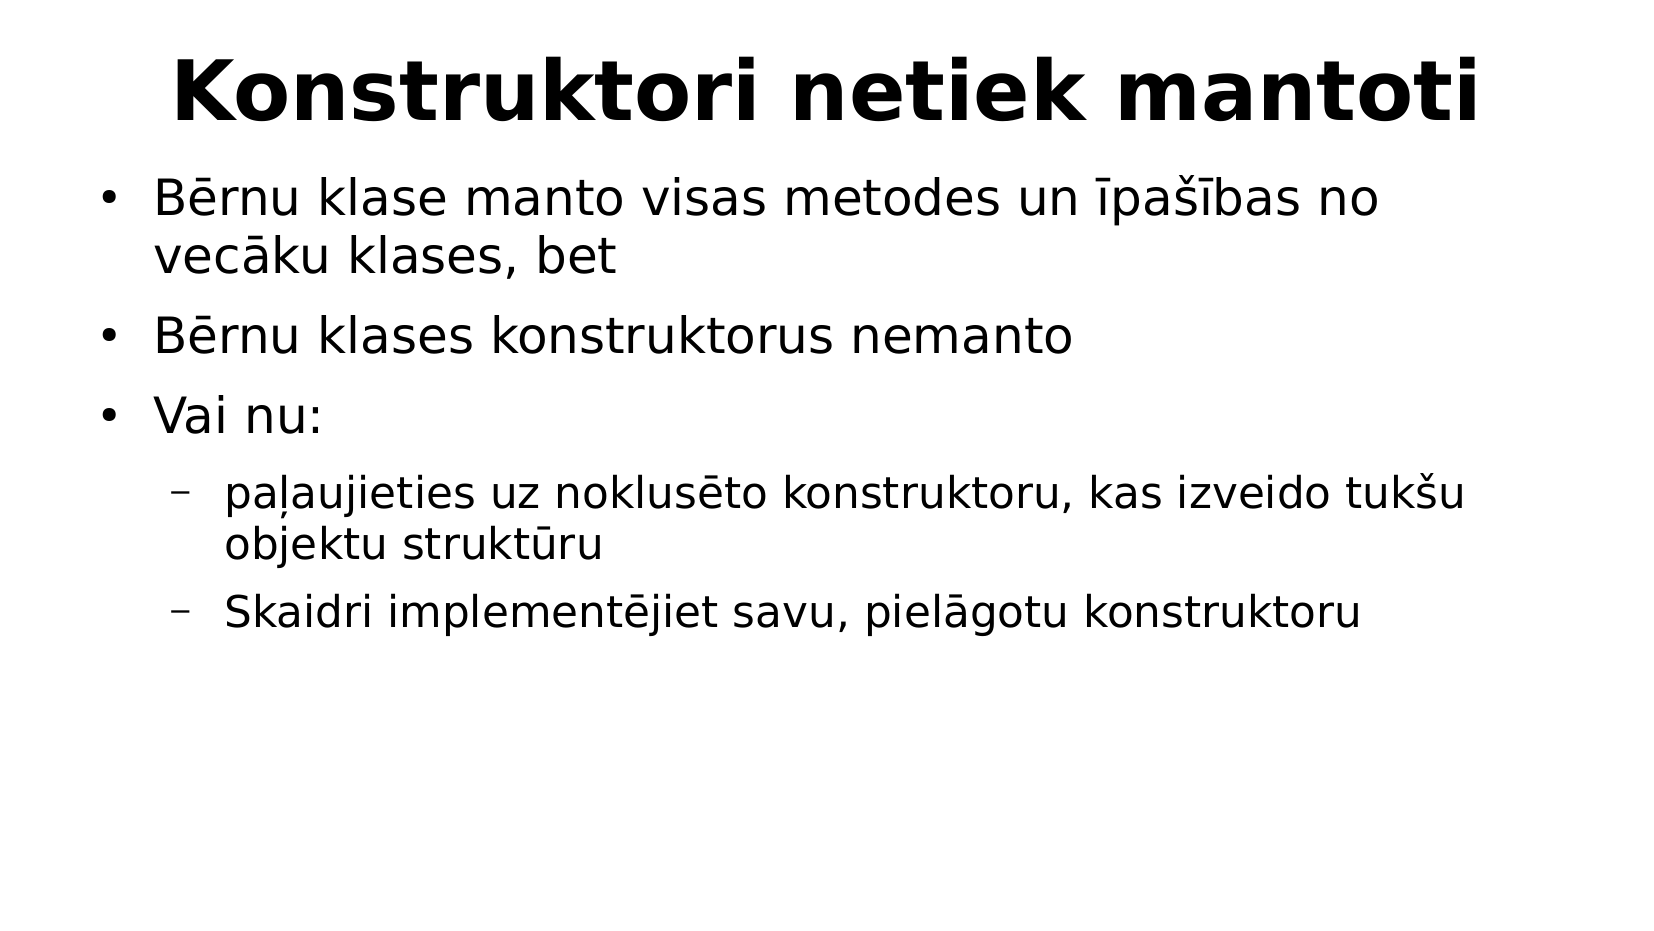

# Konstruktori netiek mantoti
Bērnu klase manto visas metodes un īpašības no vecāku klases, bet
Bērnu klases konstruktorus nemanto
Vai nu:
paļaujieties uz noklusēto konstruktoru, kas izveido tukšu objektu struktūru
Skaidri implementējiet savu, pielāgotu konstruktoru